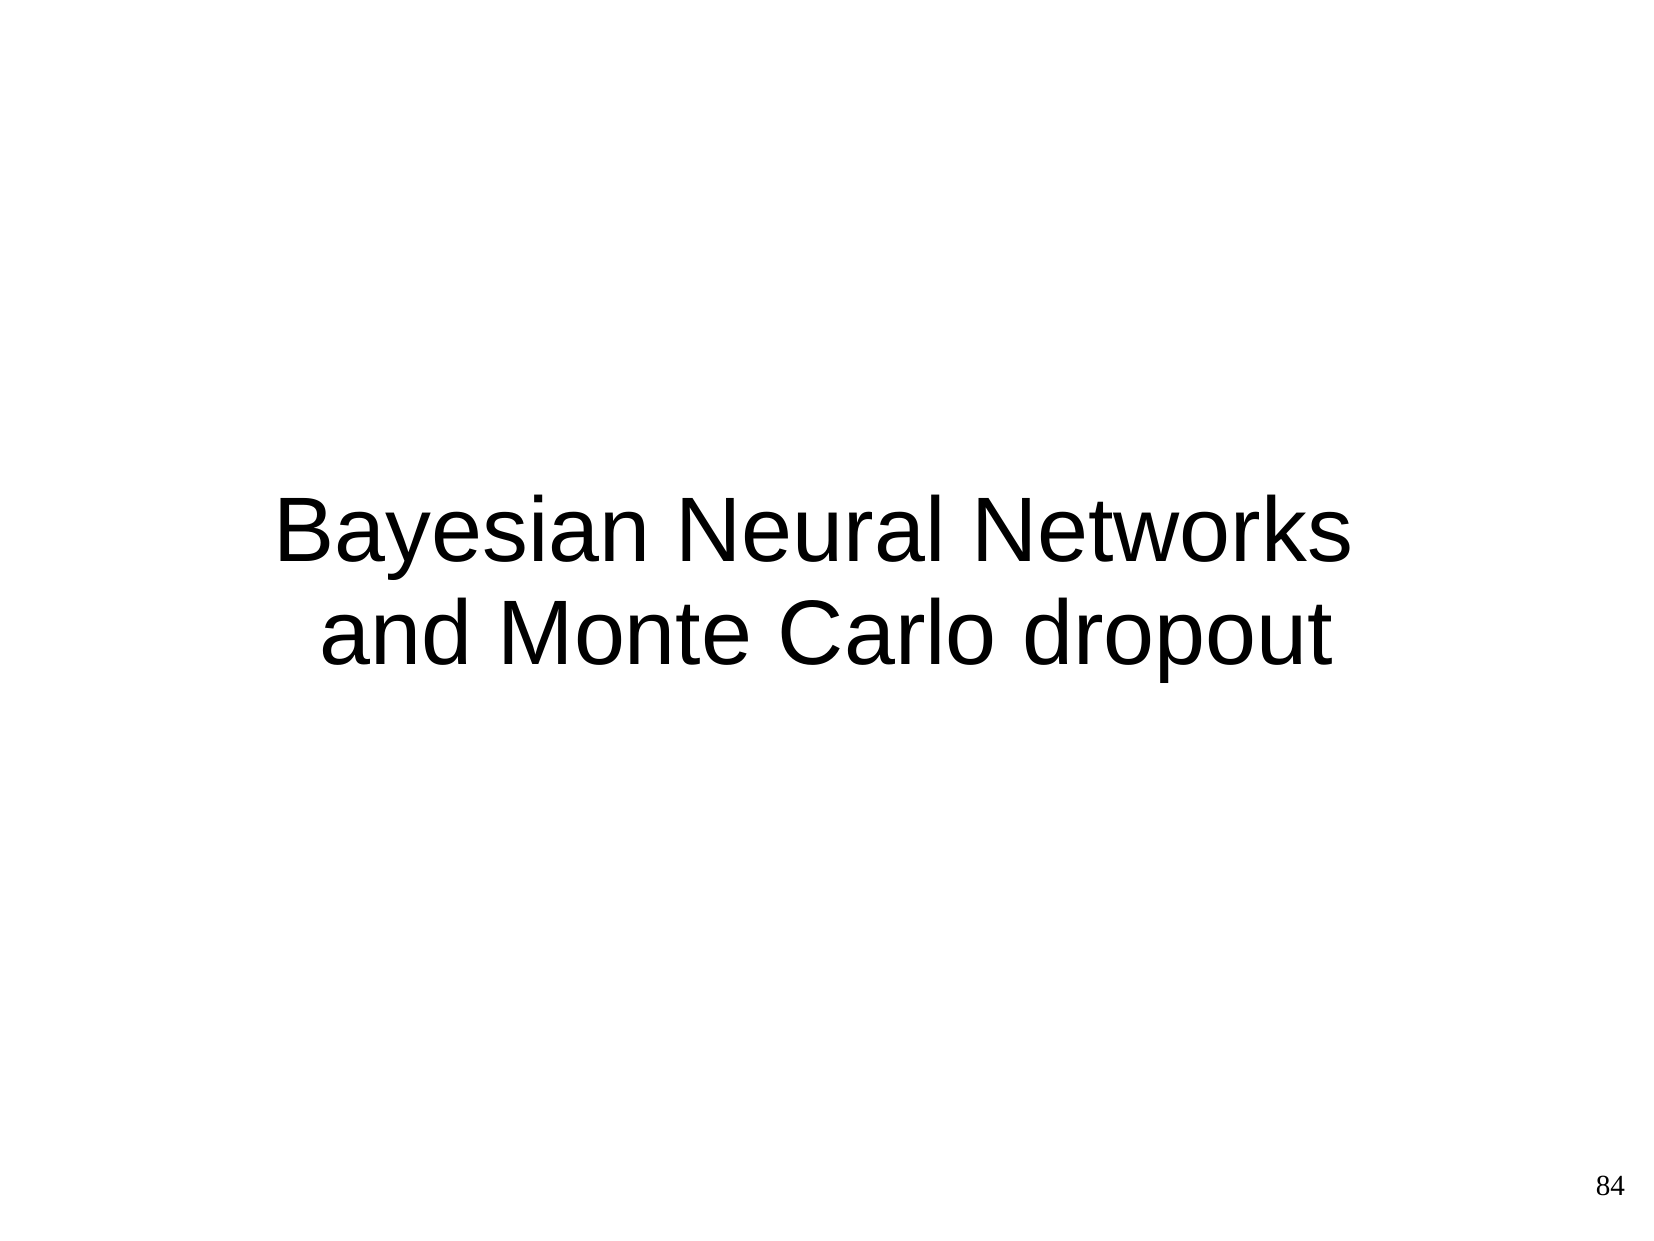

# Bayesian Neural Networks and Monte Carlo dropout
84